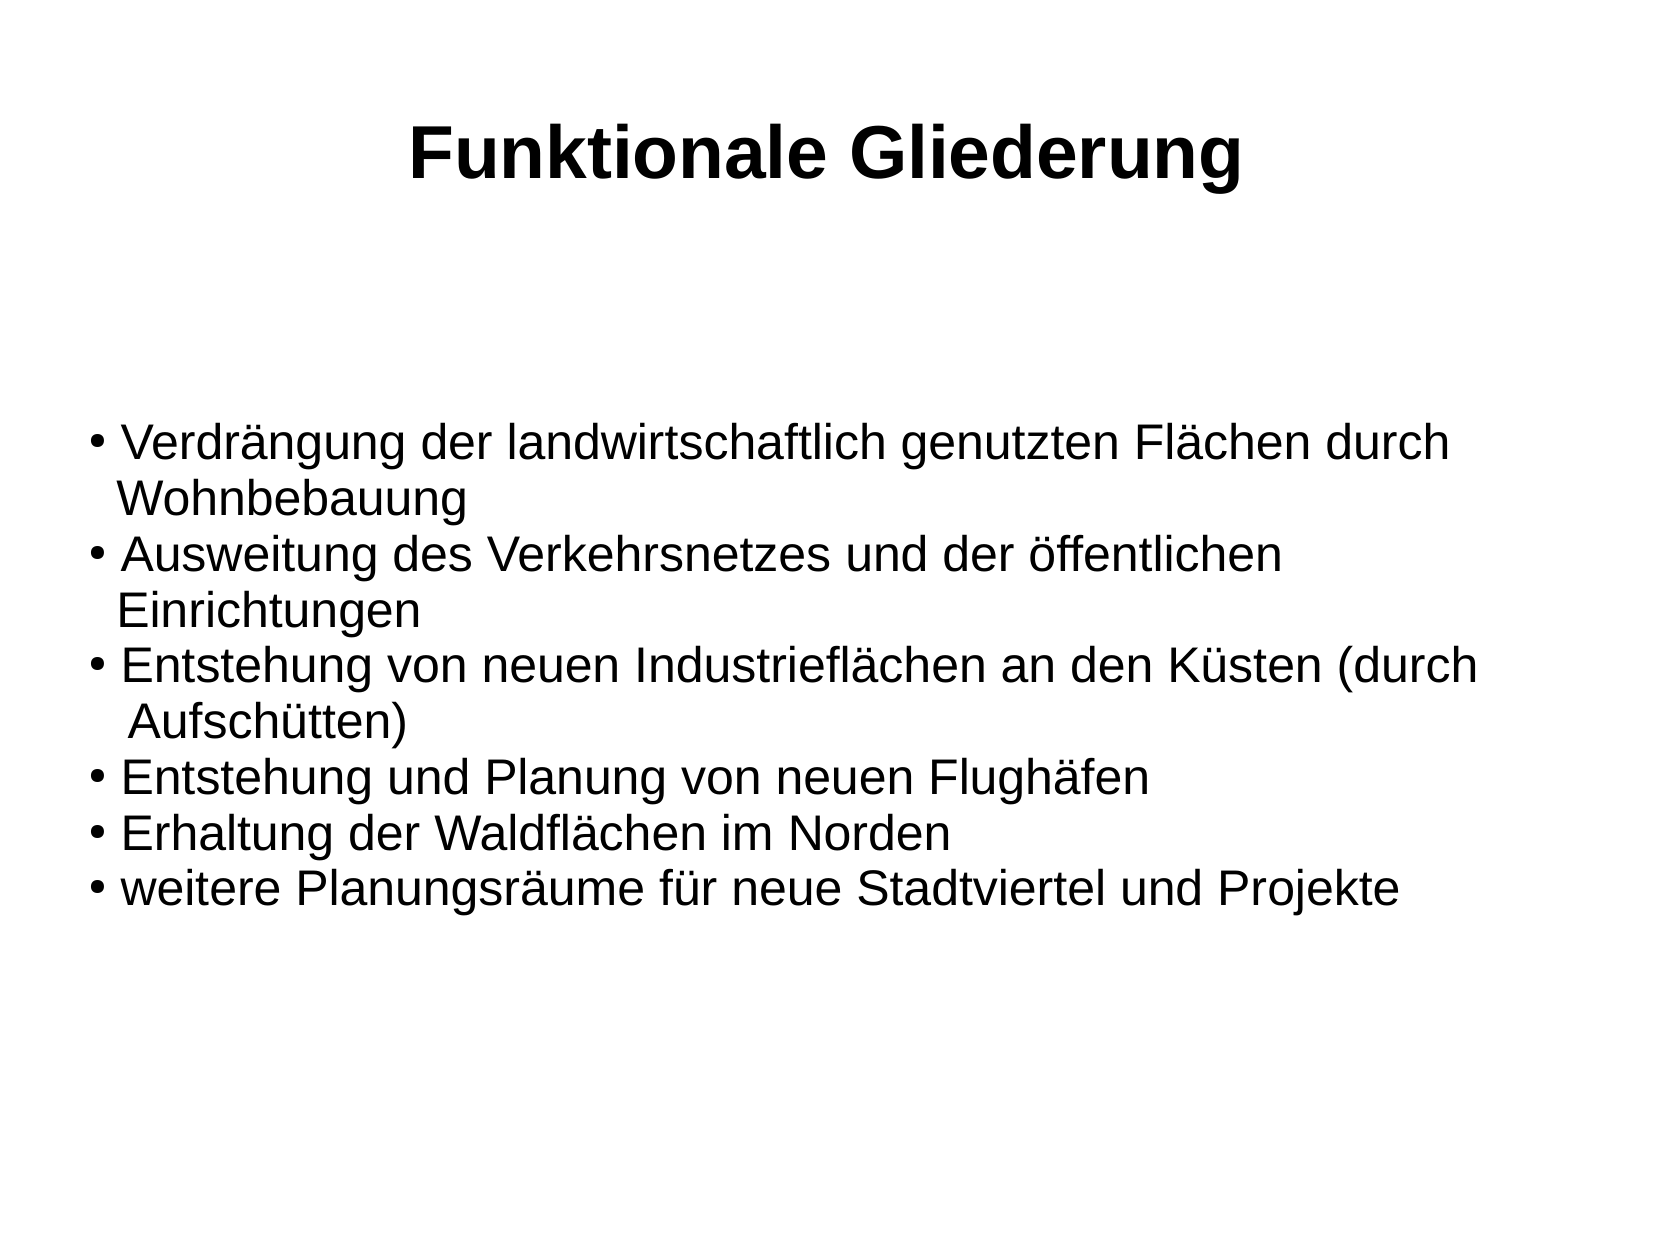

# Funktionale Gliederung
 Verdrängung der landwirtschaftlich genutzten Flächen durch Wohnbebauung
 Ausweitung des Verkehrsnetzes und der öffentlichen Einrichtungen
 Entstehung von neuen Industrieflächen an den Küsten (durch Aufschütten)
 Entstehung und Planung von neuen Flughäfen
 Erhaltung der Waldflächen im Norden
 weitere Planungsräume für neue Stadtviertel und Projekte